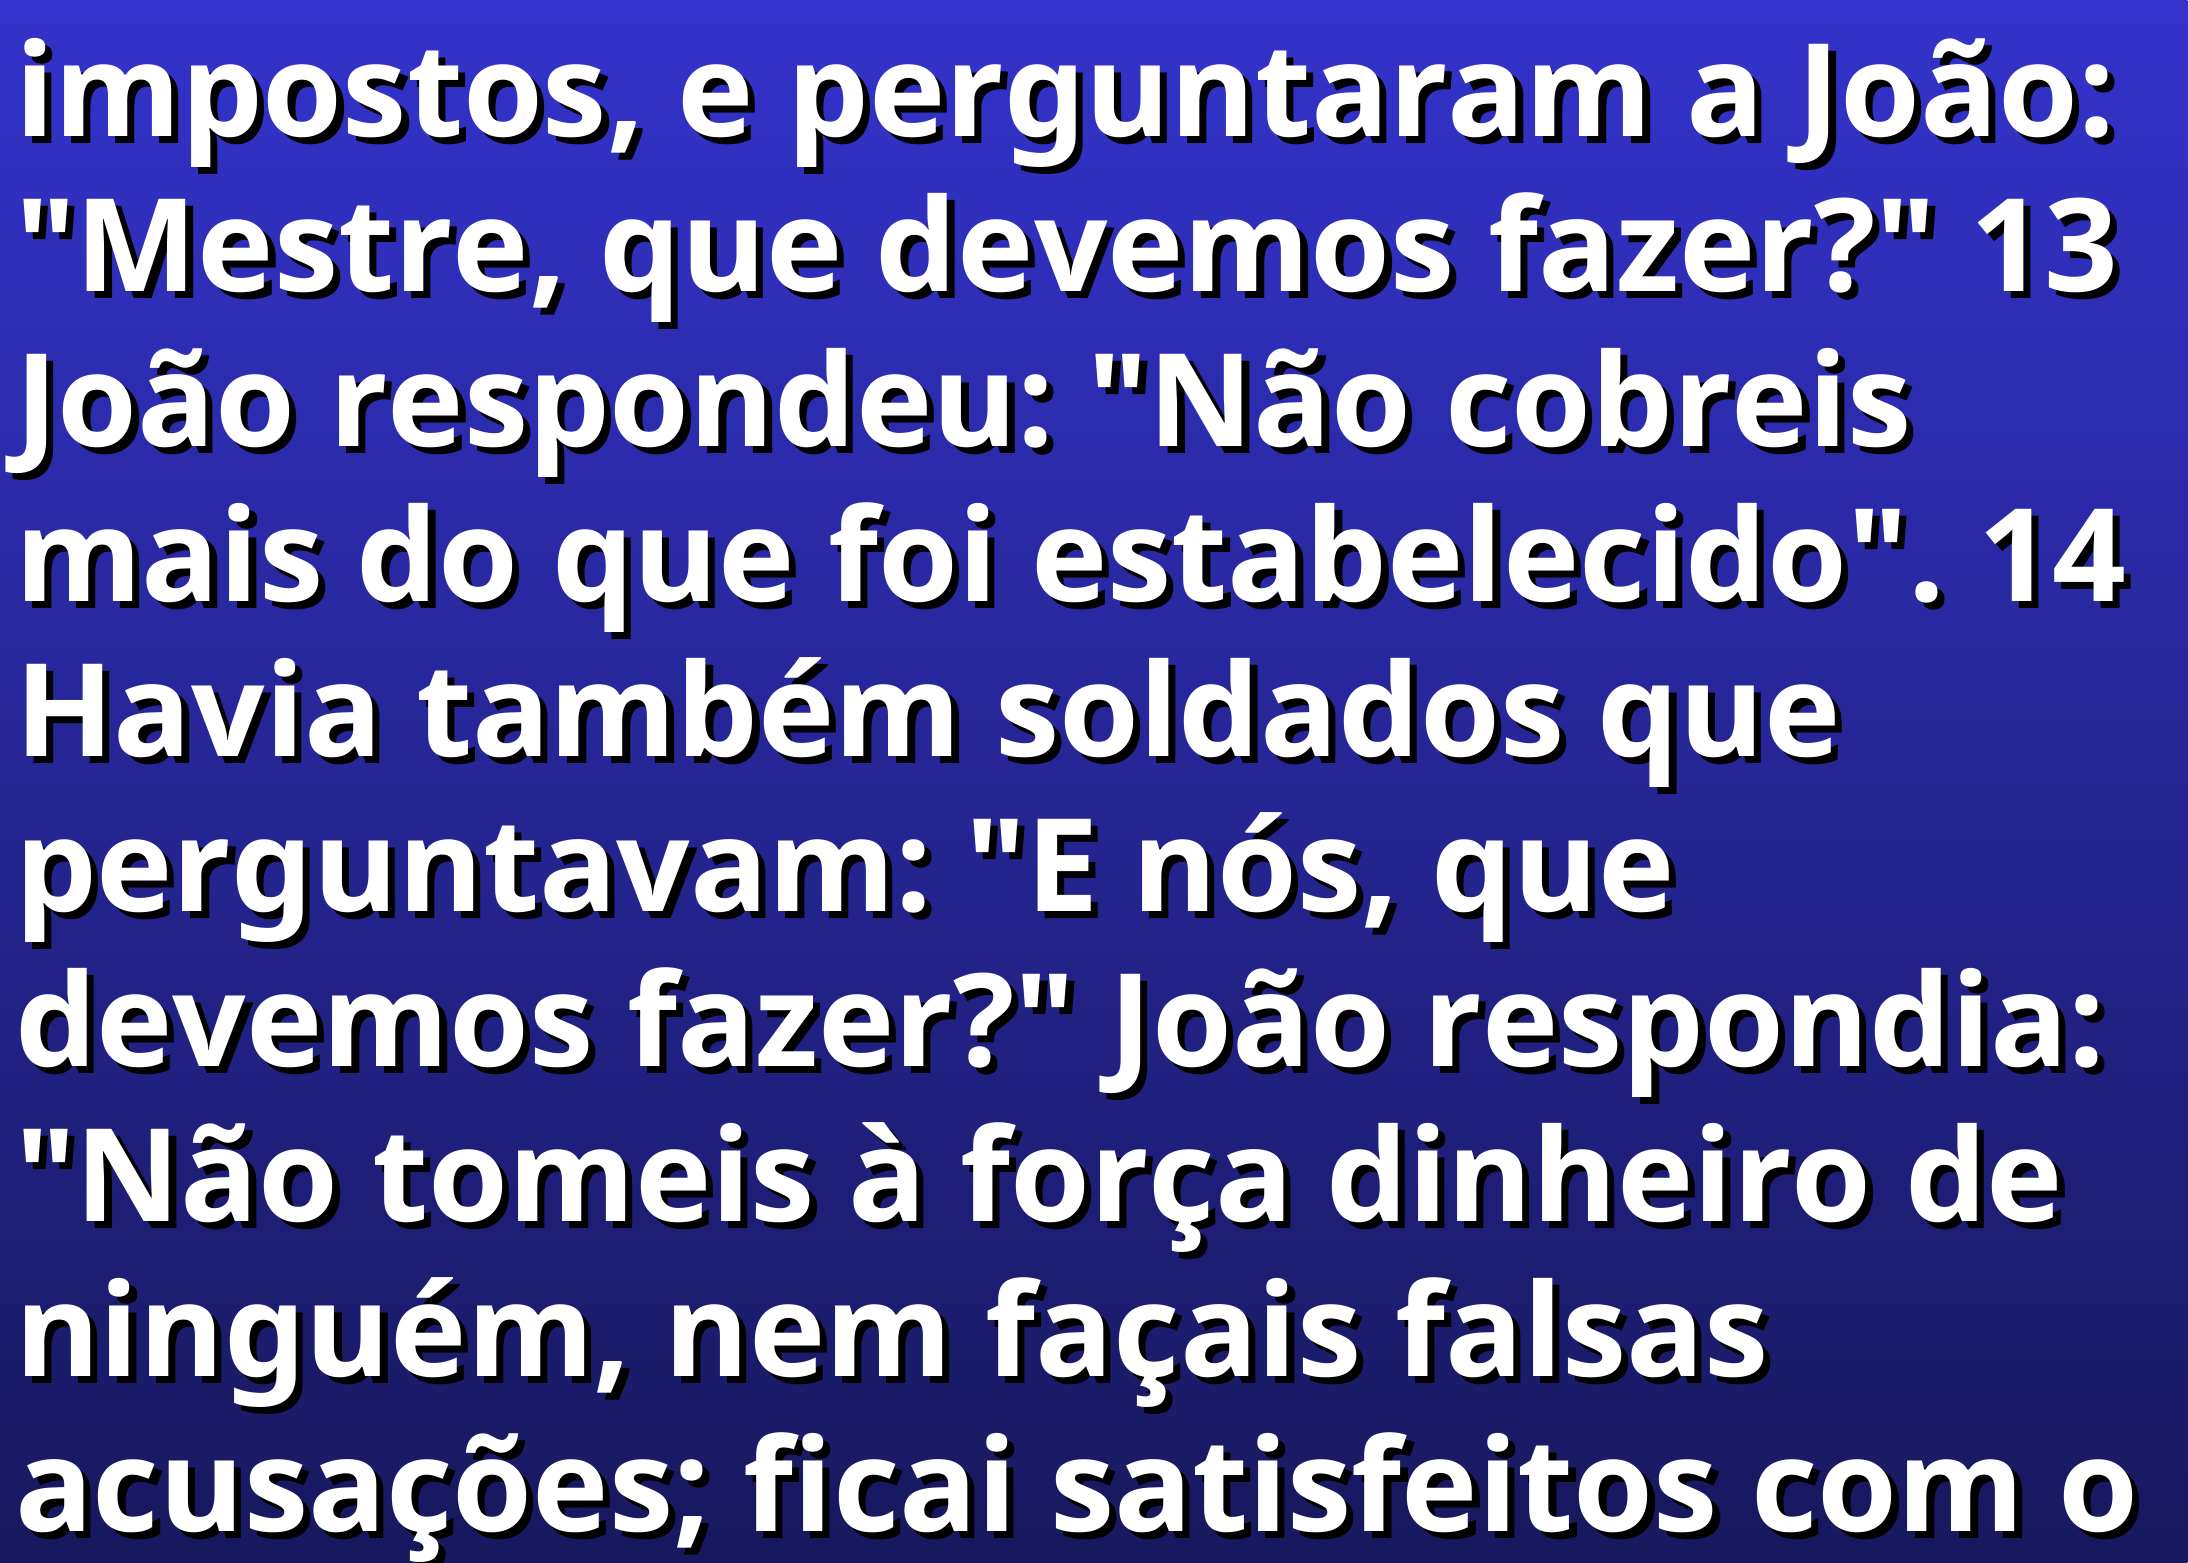

impostos, e perguntaram a João: "Mestre, que devemos fazer?" 13 João respondeu: "Não cobreis mais do que foi estabelecido". 14 Havia também soldados que perguntavam: "E nós, que devemos fazer?" João respondia: "Não tomeis à força dinheiro de ninguém, nem façais falsas acusações; ficai satisfeitos com o